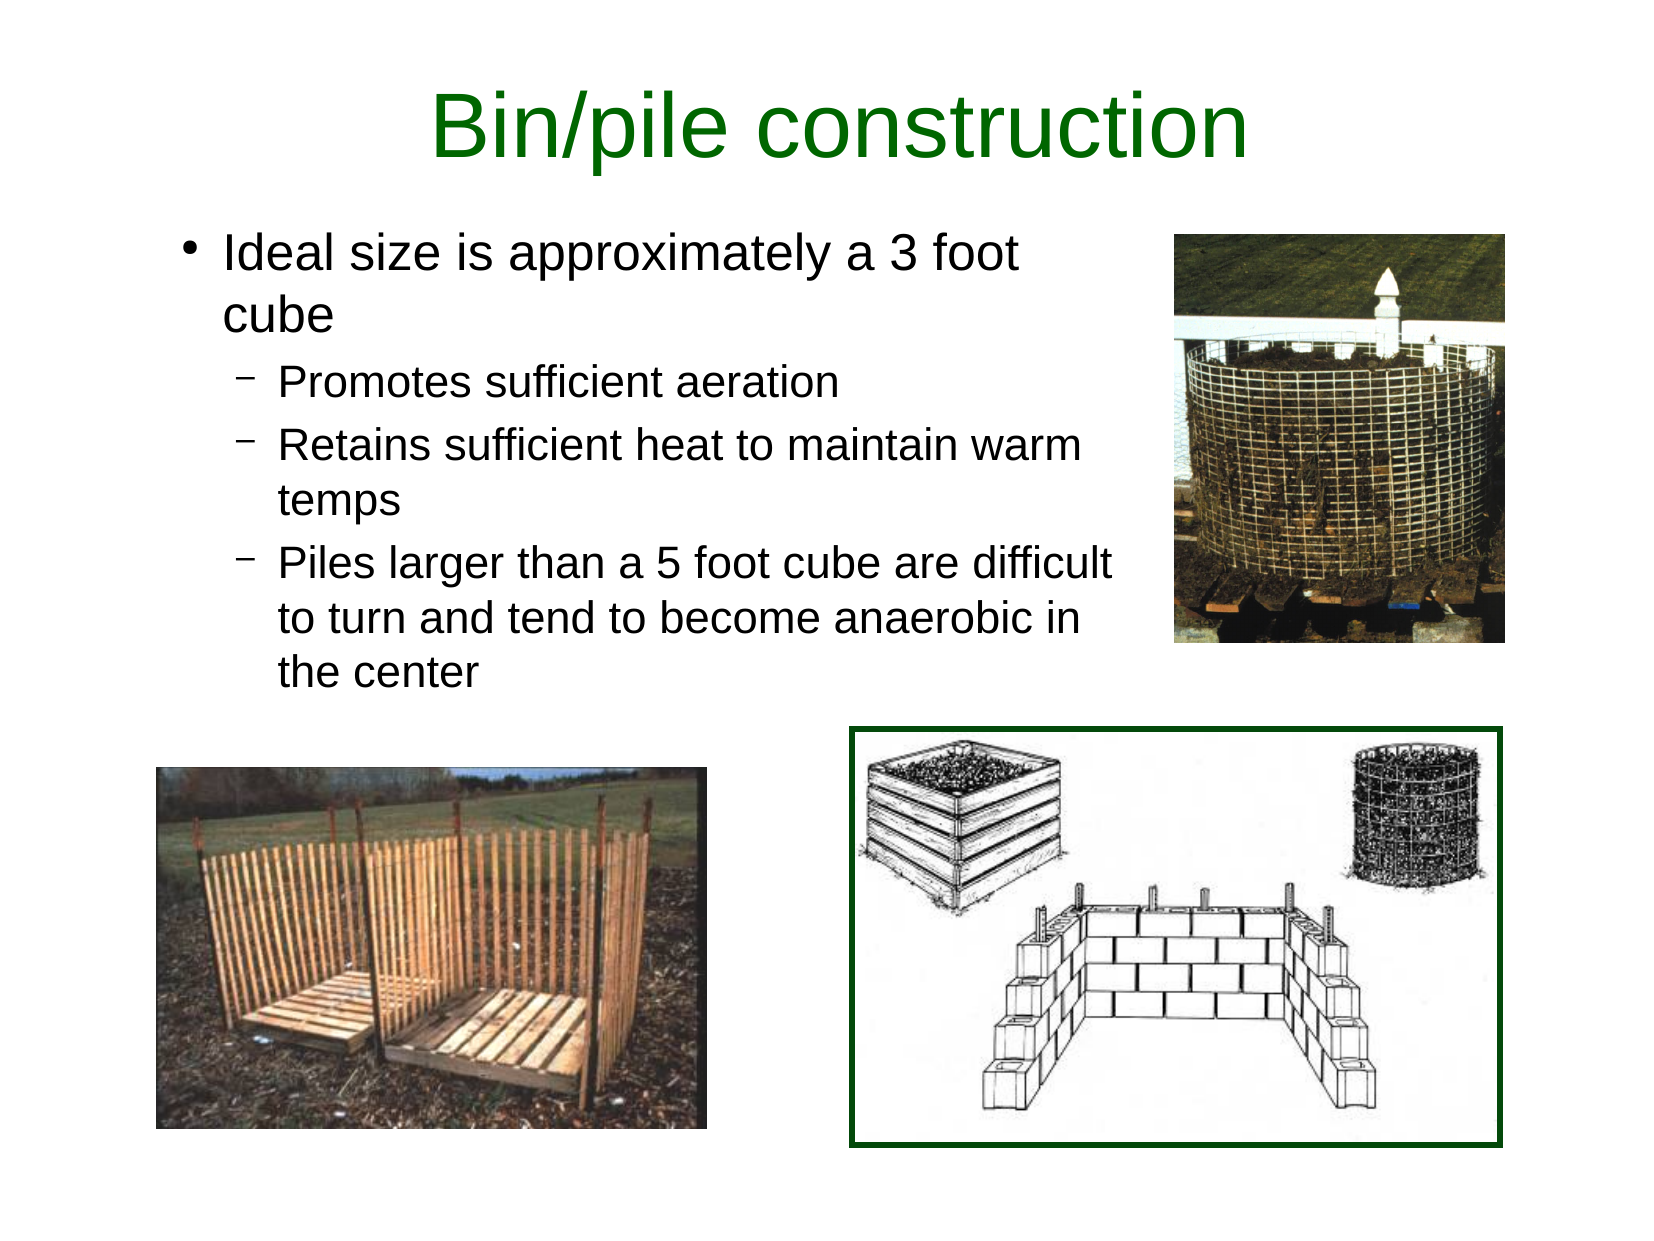

# Bin/pile construction
Ideal size is approximately a 3 foot cube
Promotes sufficient aeration
Retains sufficient heat to maintain warm temps
Piles larger than a 5 foot cube are difficult to turn and tend to become anaerobic in the center